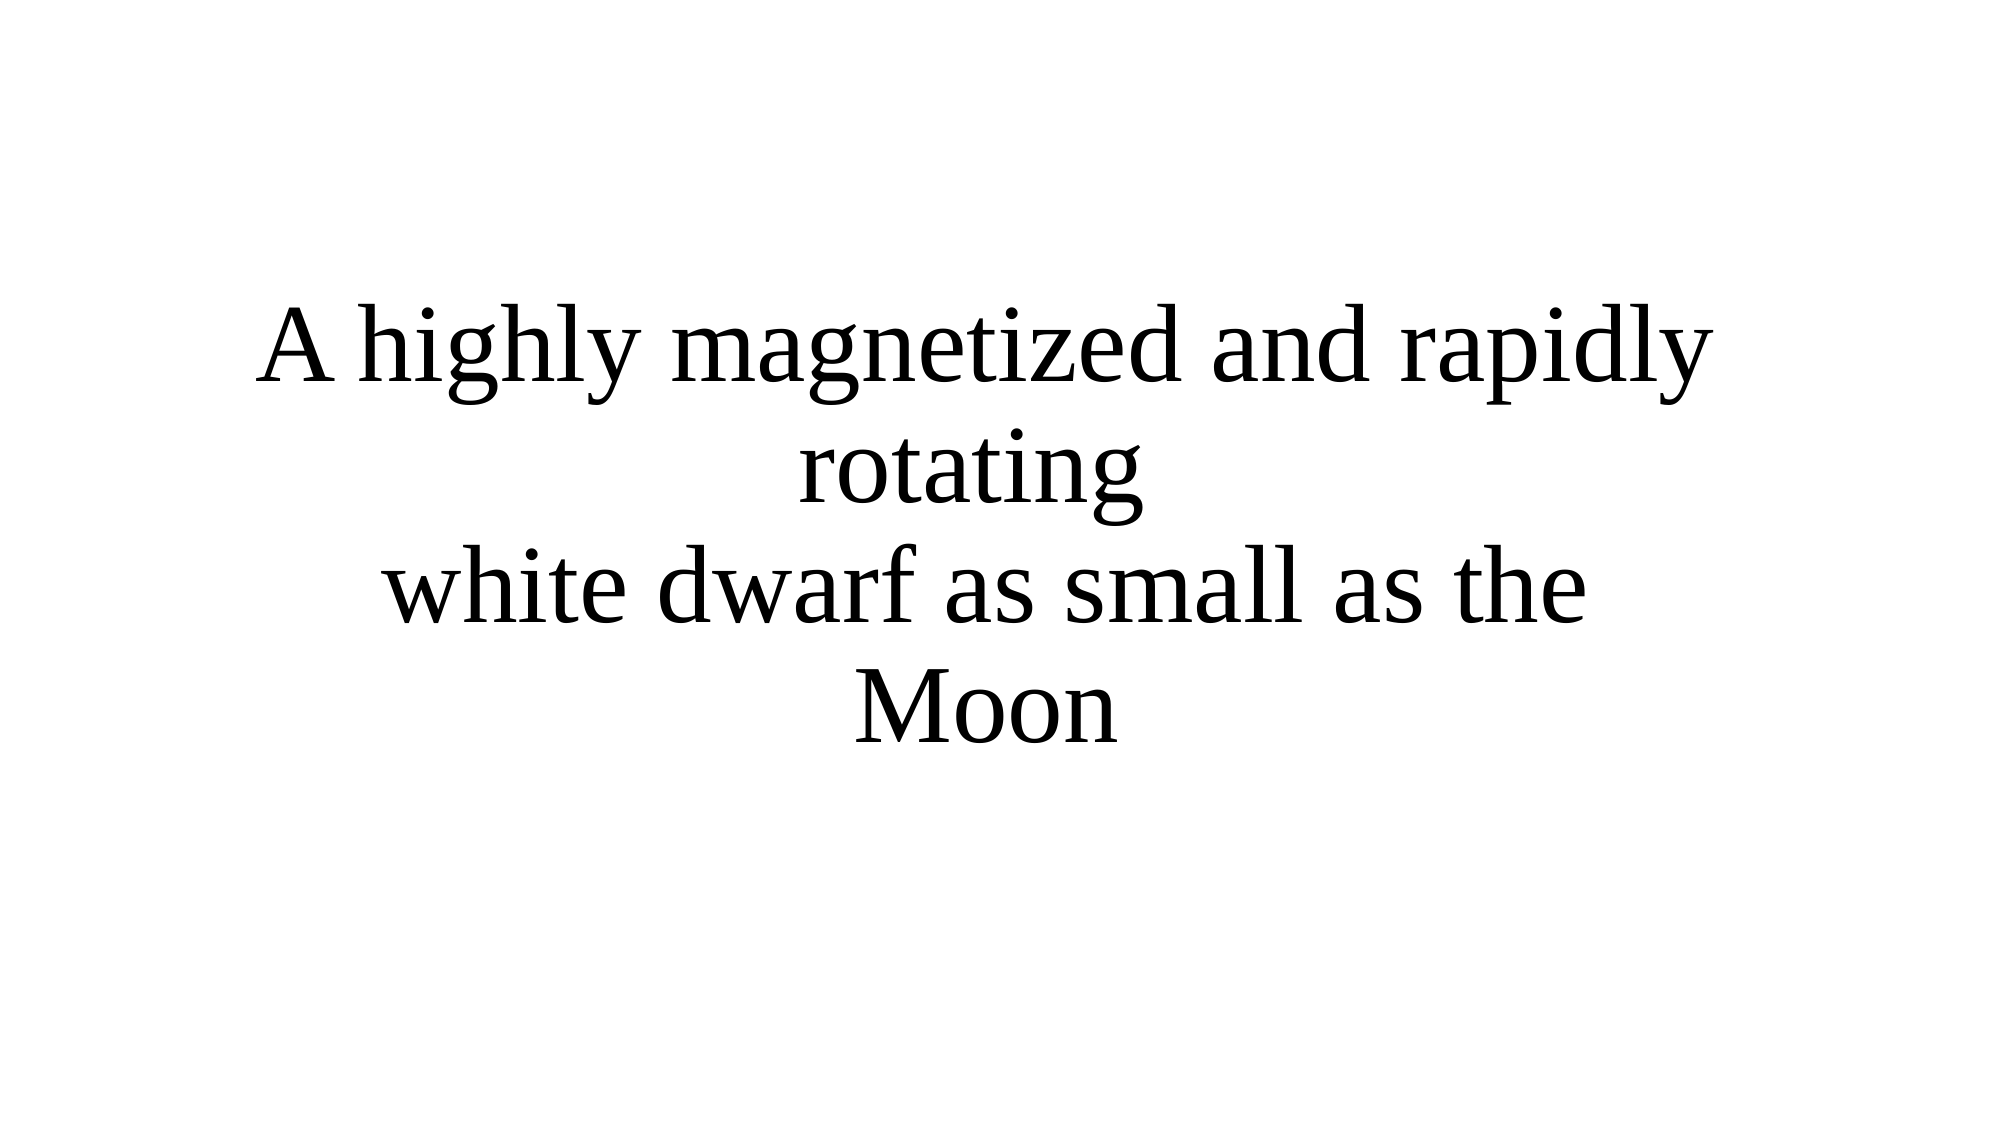

# A highly magnetized and rapidly rotating white dwarf as small as the Moon